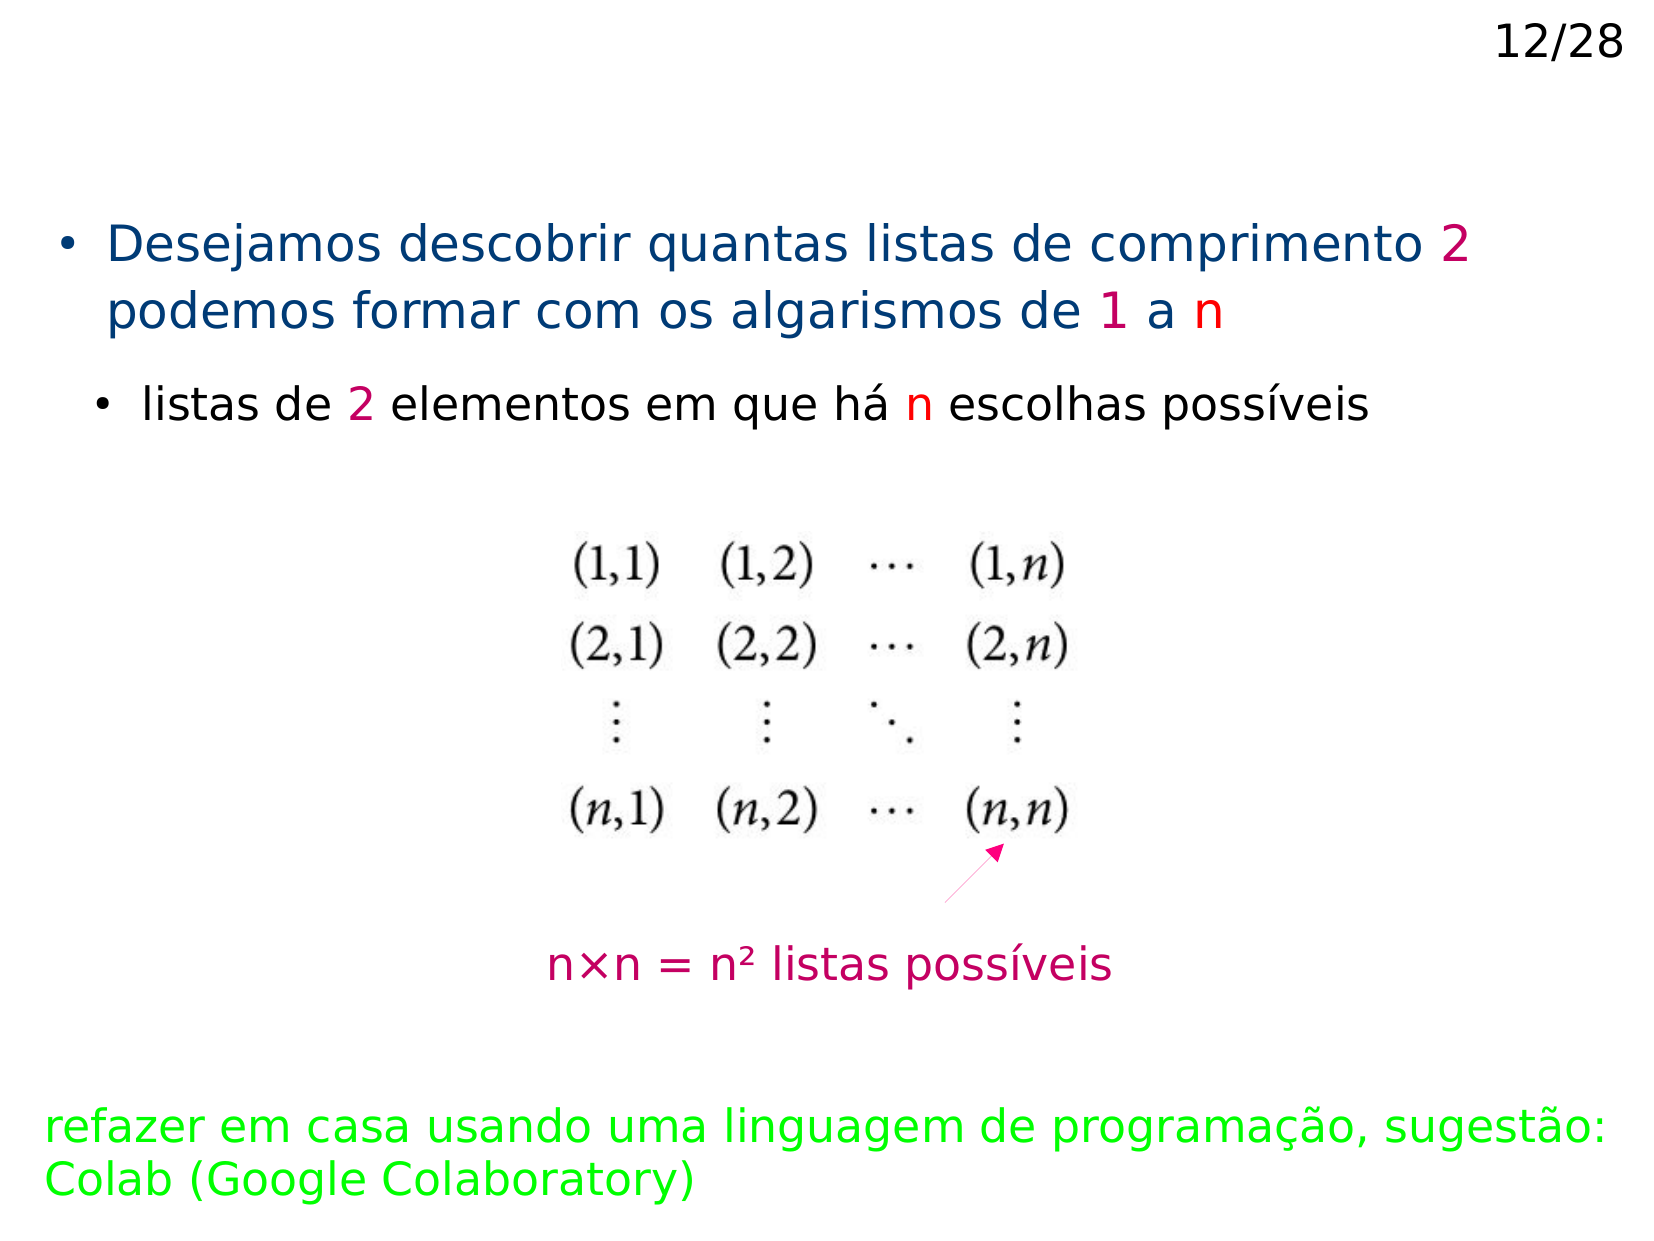

12
#
Desejamos descobrir quantas listas de comprimento 2 podemos formar com os algarismos de 1 a n
listas de 2 elementos em que há n escolhas possíveis
n×n = n² listas possíveis
refazer em casa usando uma linguagem de programação, sugestão: Colab (Google Colaboratory)